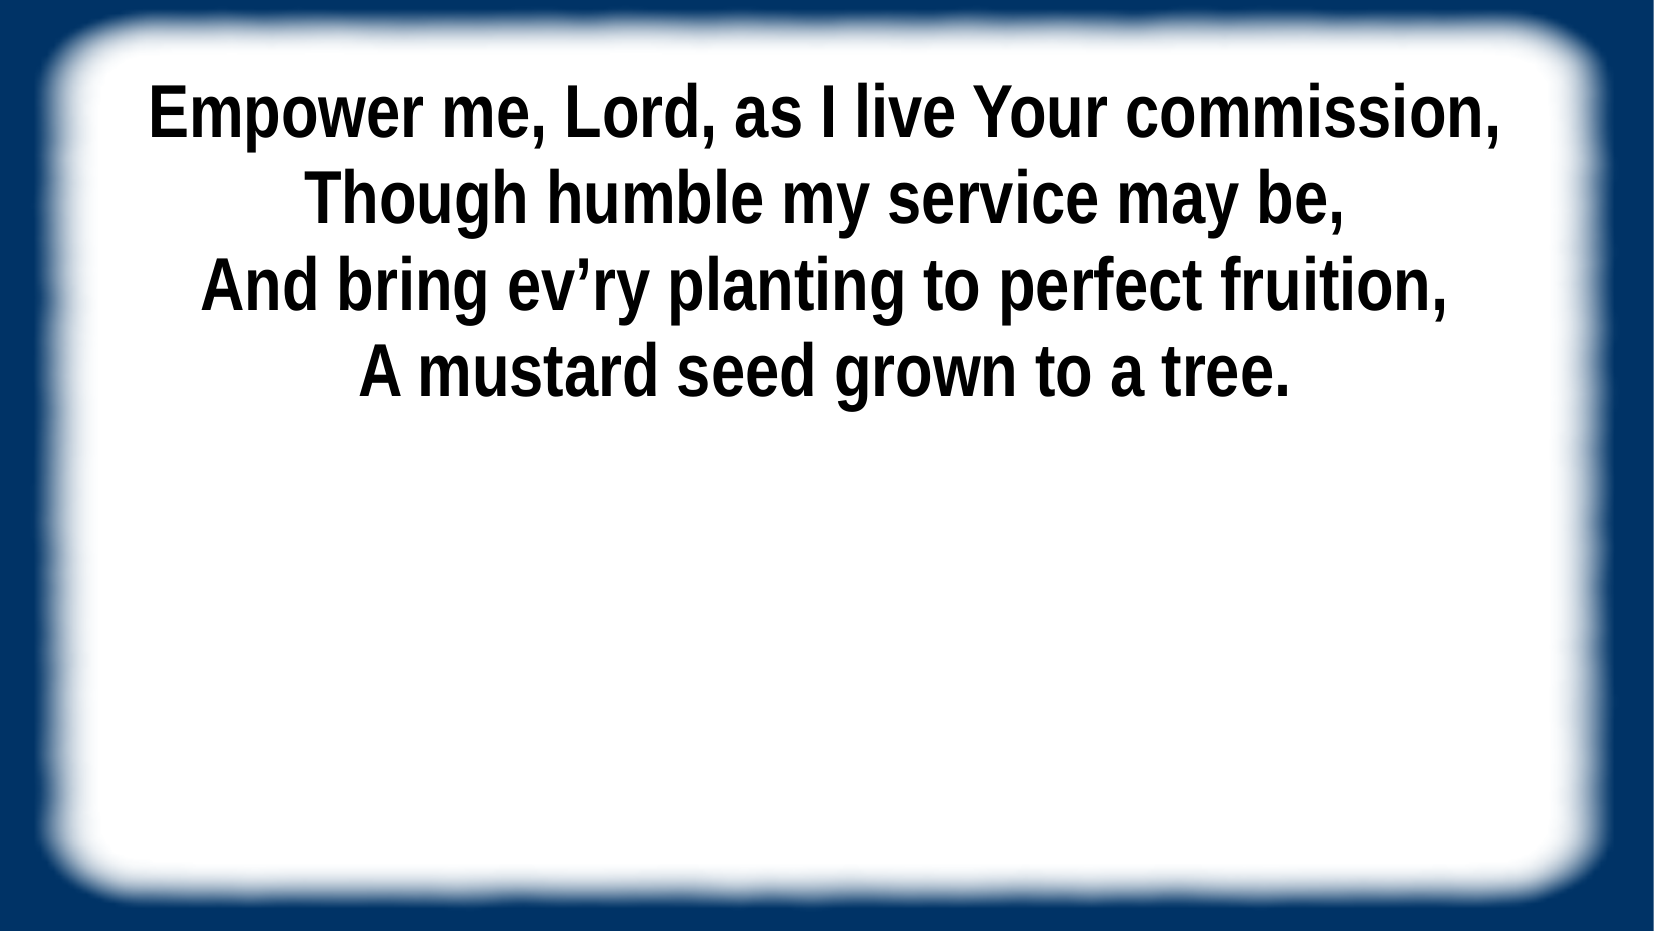

Empower me, Lord, as I live Your commission,
Though humble my service may be,
And bring ev’ry planting to perfect fruition,
A mustard seed grown to a tree.